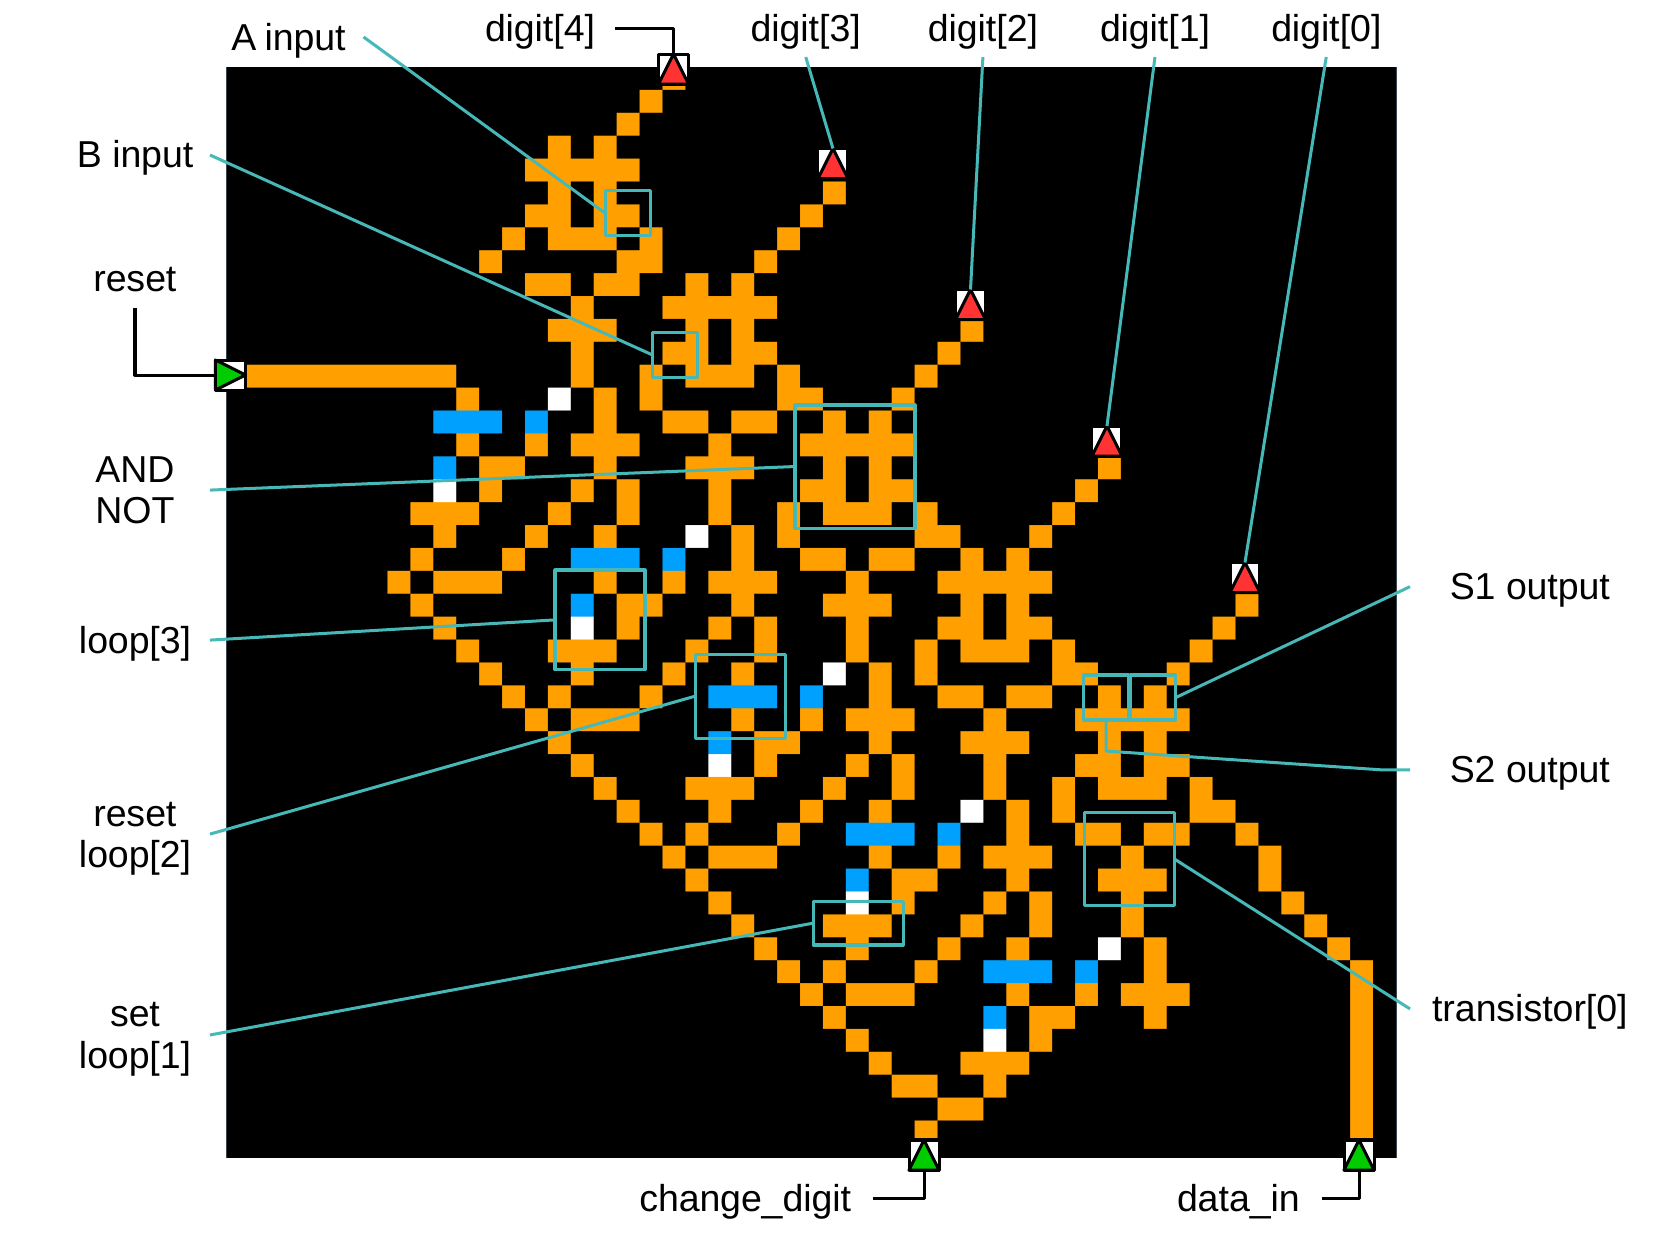

digit[4]
digit[1]
digit[3]
digit[0]
digit[2]
A input
B input
reset
AND NOT
S1 output
loop[3]
S2 output
reset loop[2]
transistor[0]
set loop[1]
change_digit
data_in